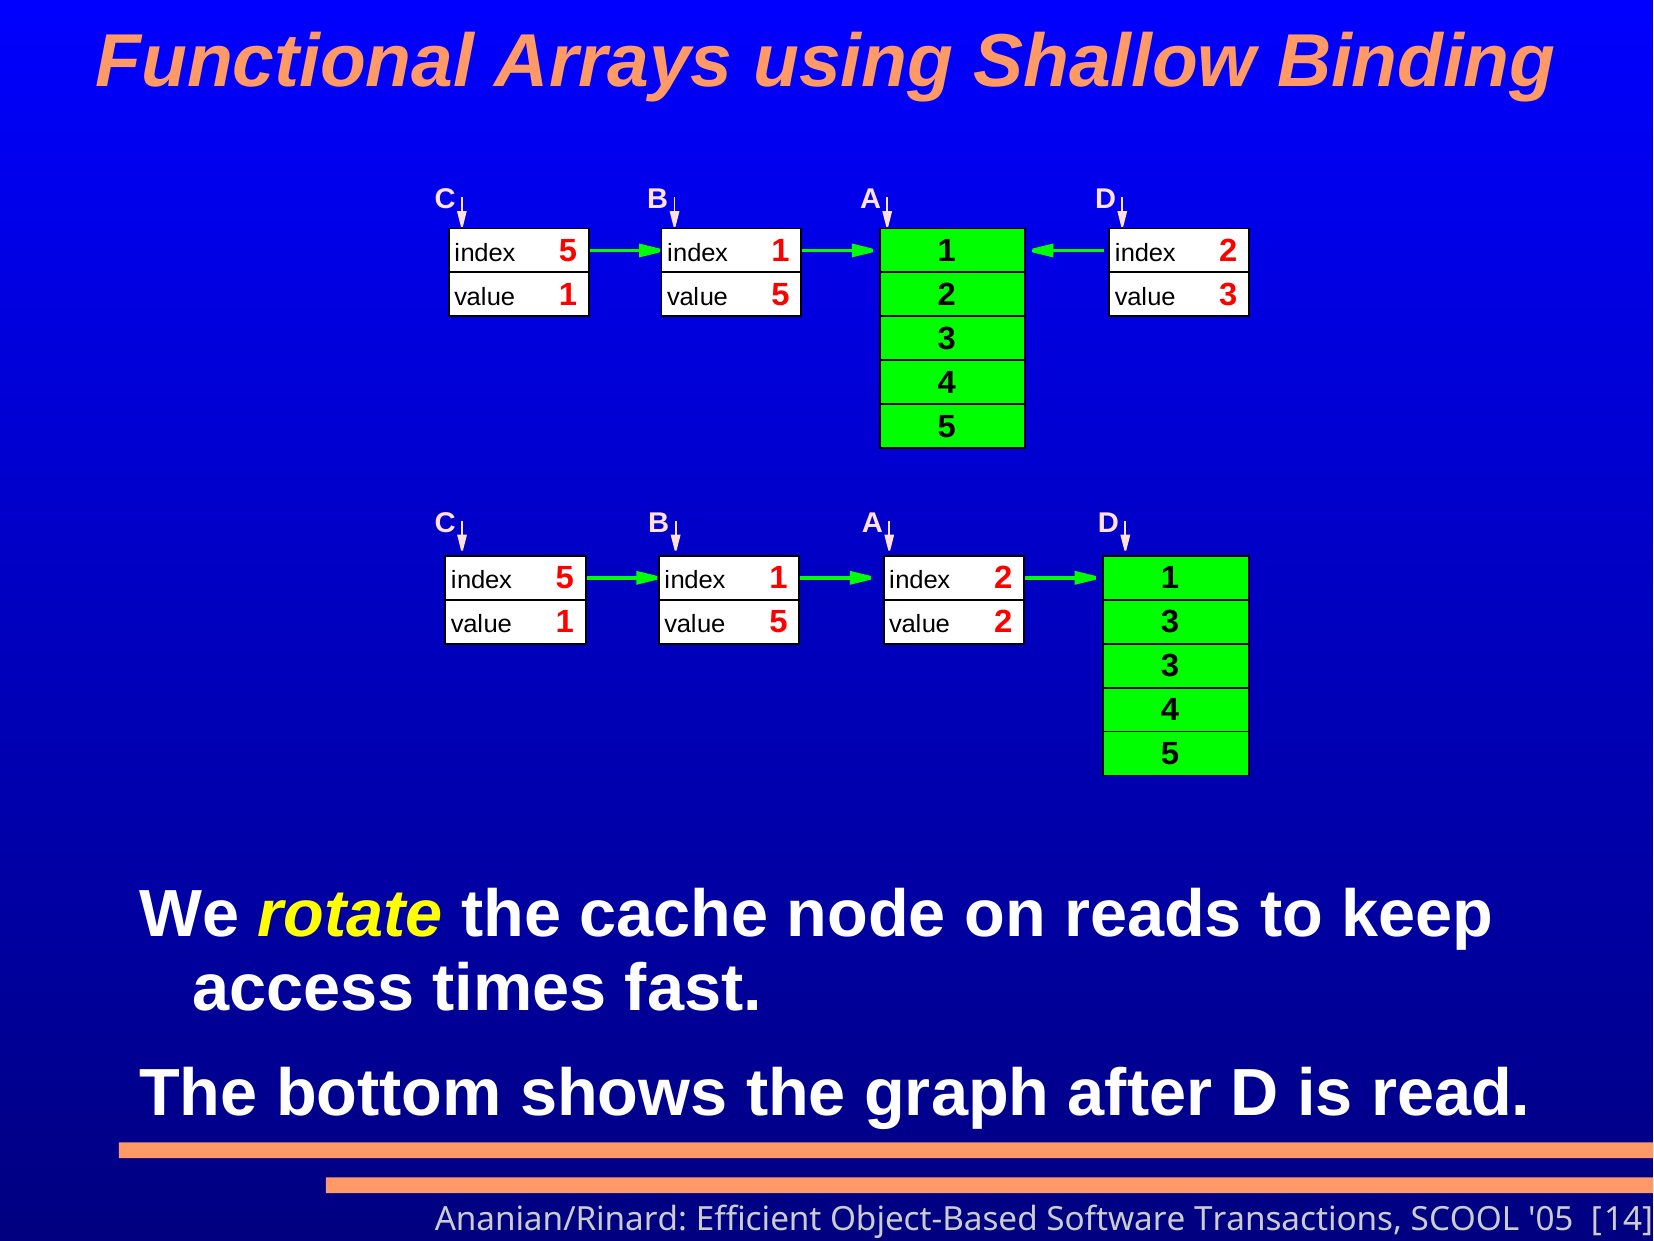

# Functional Arrays using Shallow Binding
We rotate the cache node on reads to keep access times fast.
The bottom shows the graph after D is read.